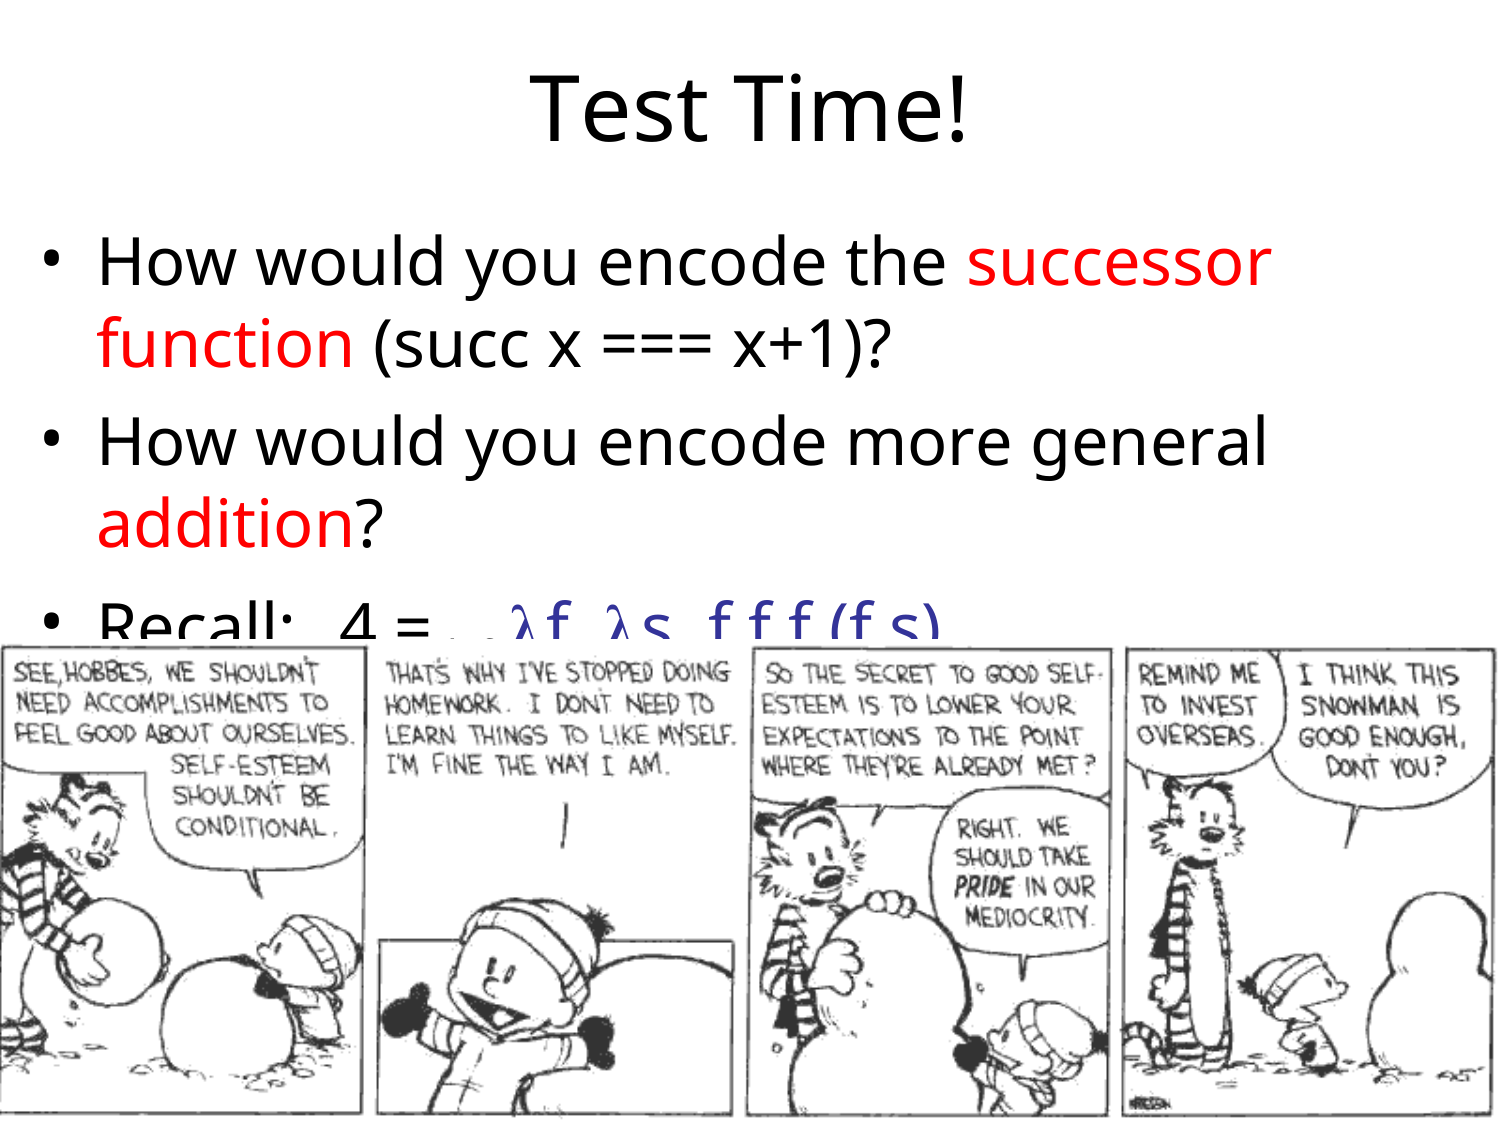

# Test Time!
How would you encode the successor function (succ x === x+1)?
How would you encode more general addition?
Recall:	4 =def f. s. f f f (f s)
19